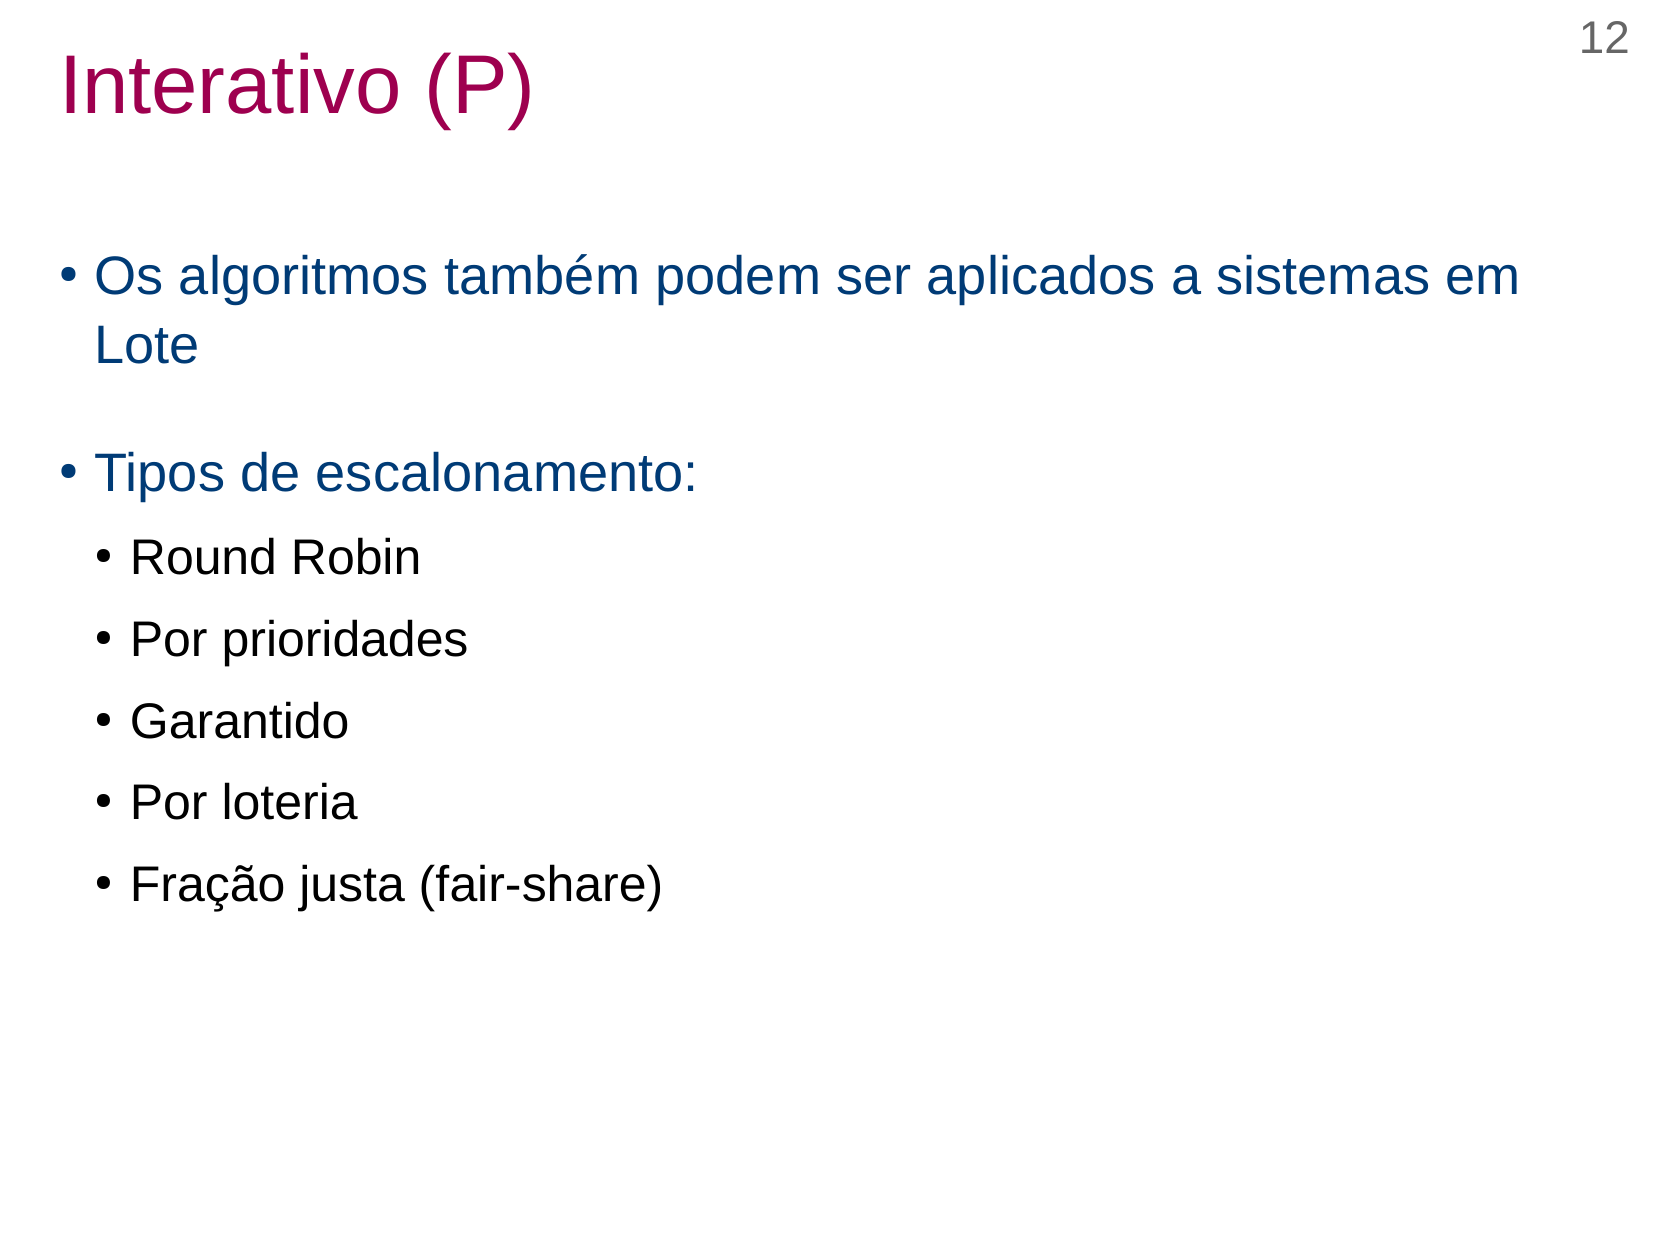

12
# Interativo (P)
Os algoritmos também podem ser aplicados a sistemas em Lote
Tipos de escalonamento:
Round Robin
Por prioridades
Garantido
Por loteria
Fração justa (fair-share)